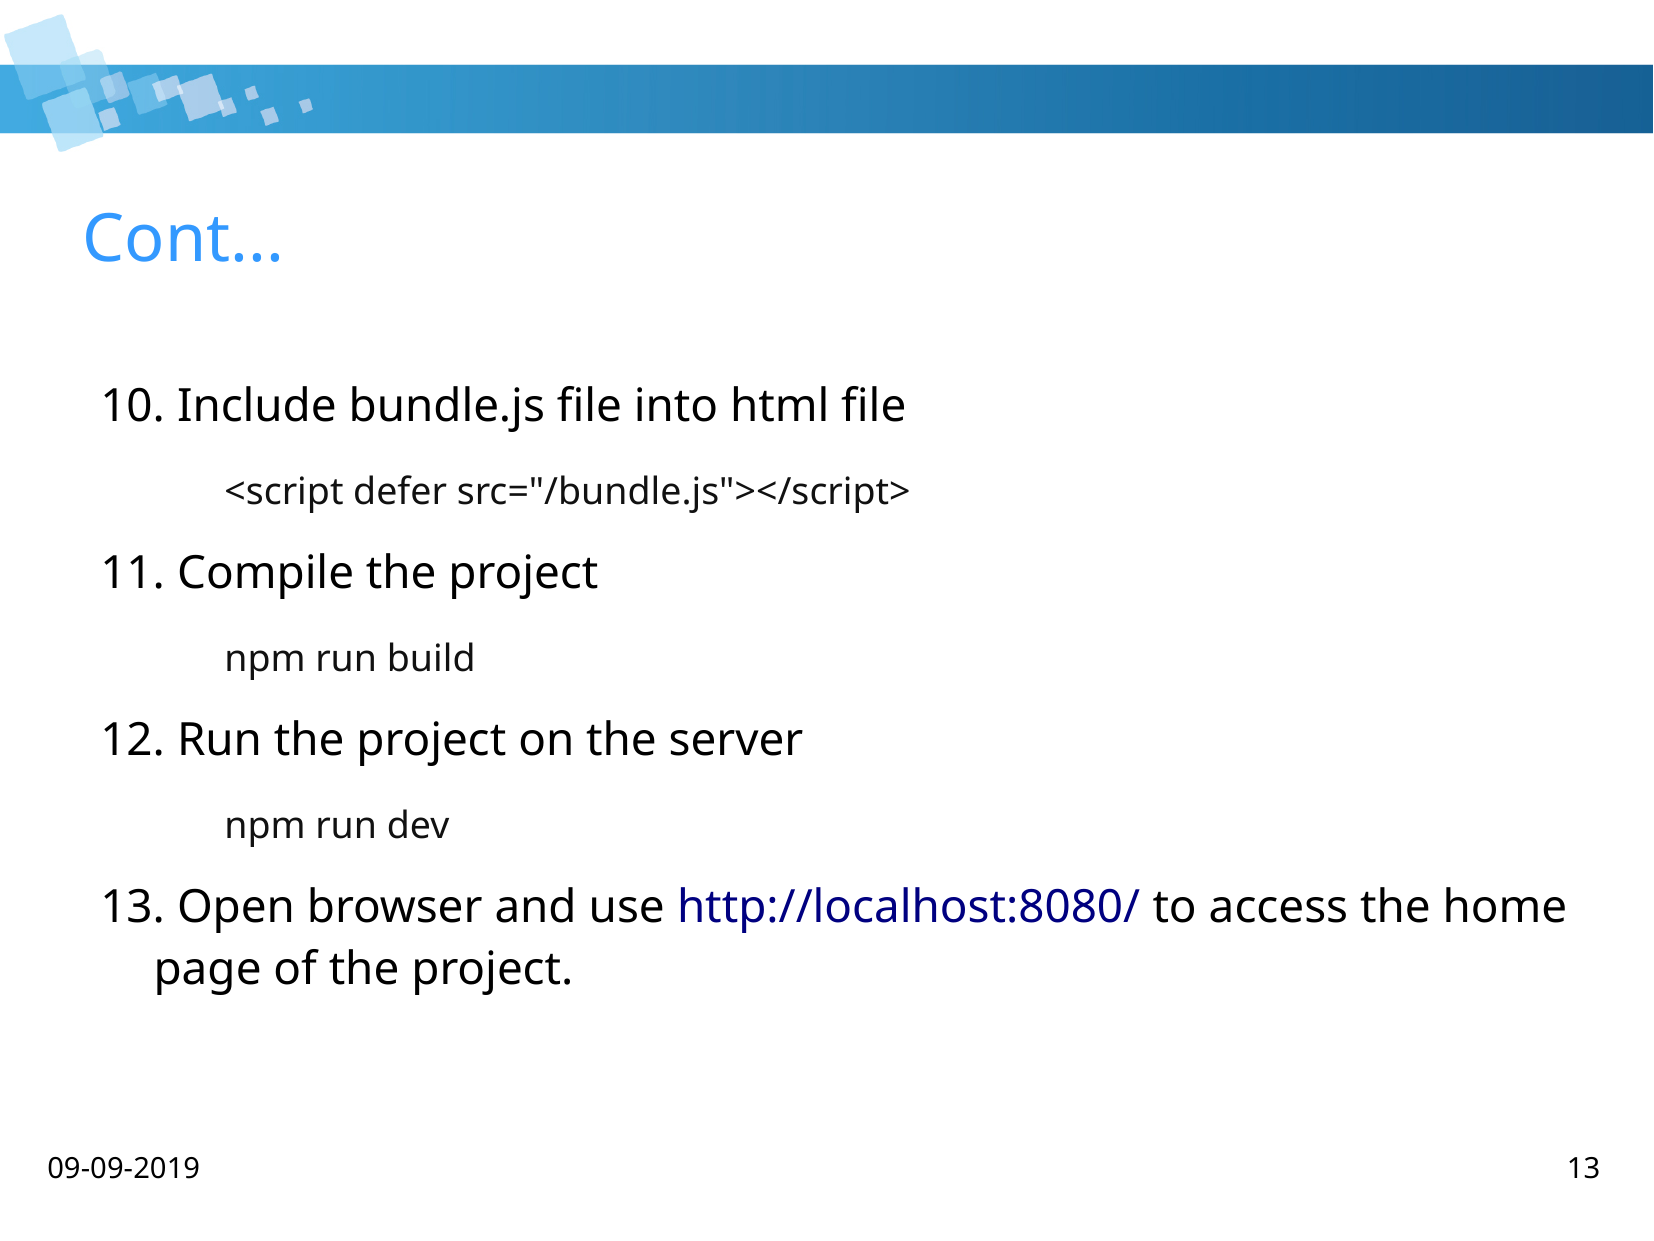

# Cont...
 Include bundle.js file into html file
<script defer src="/bundle.js"></script>
 Compile the project
npm run build
 Run the project on the server
npm run dev
 Open browser and use http://localhost:8080/ to access the home page of the project.
09-09-2019
13